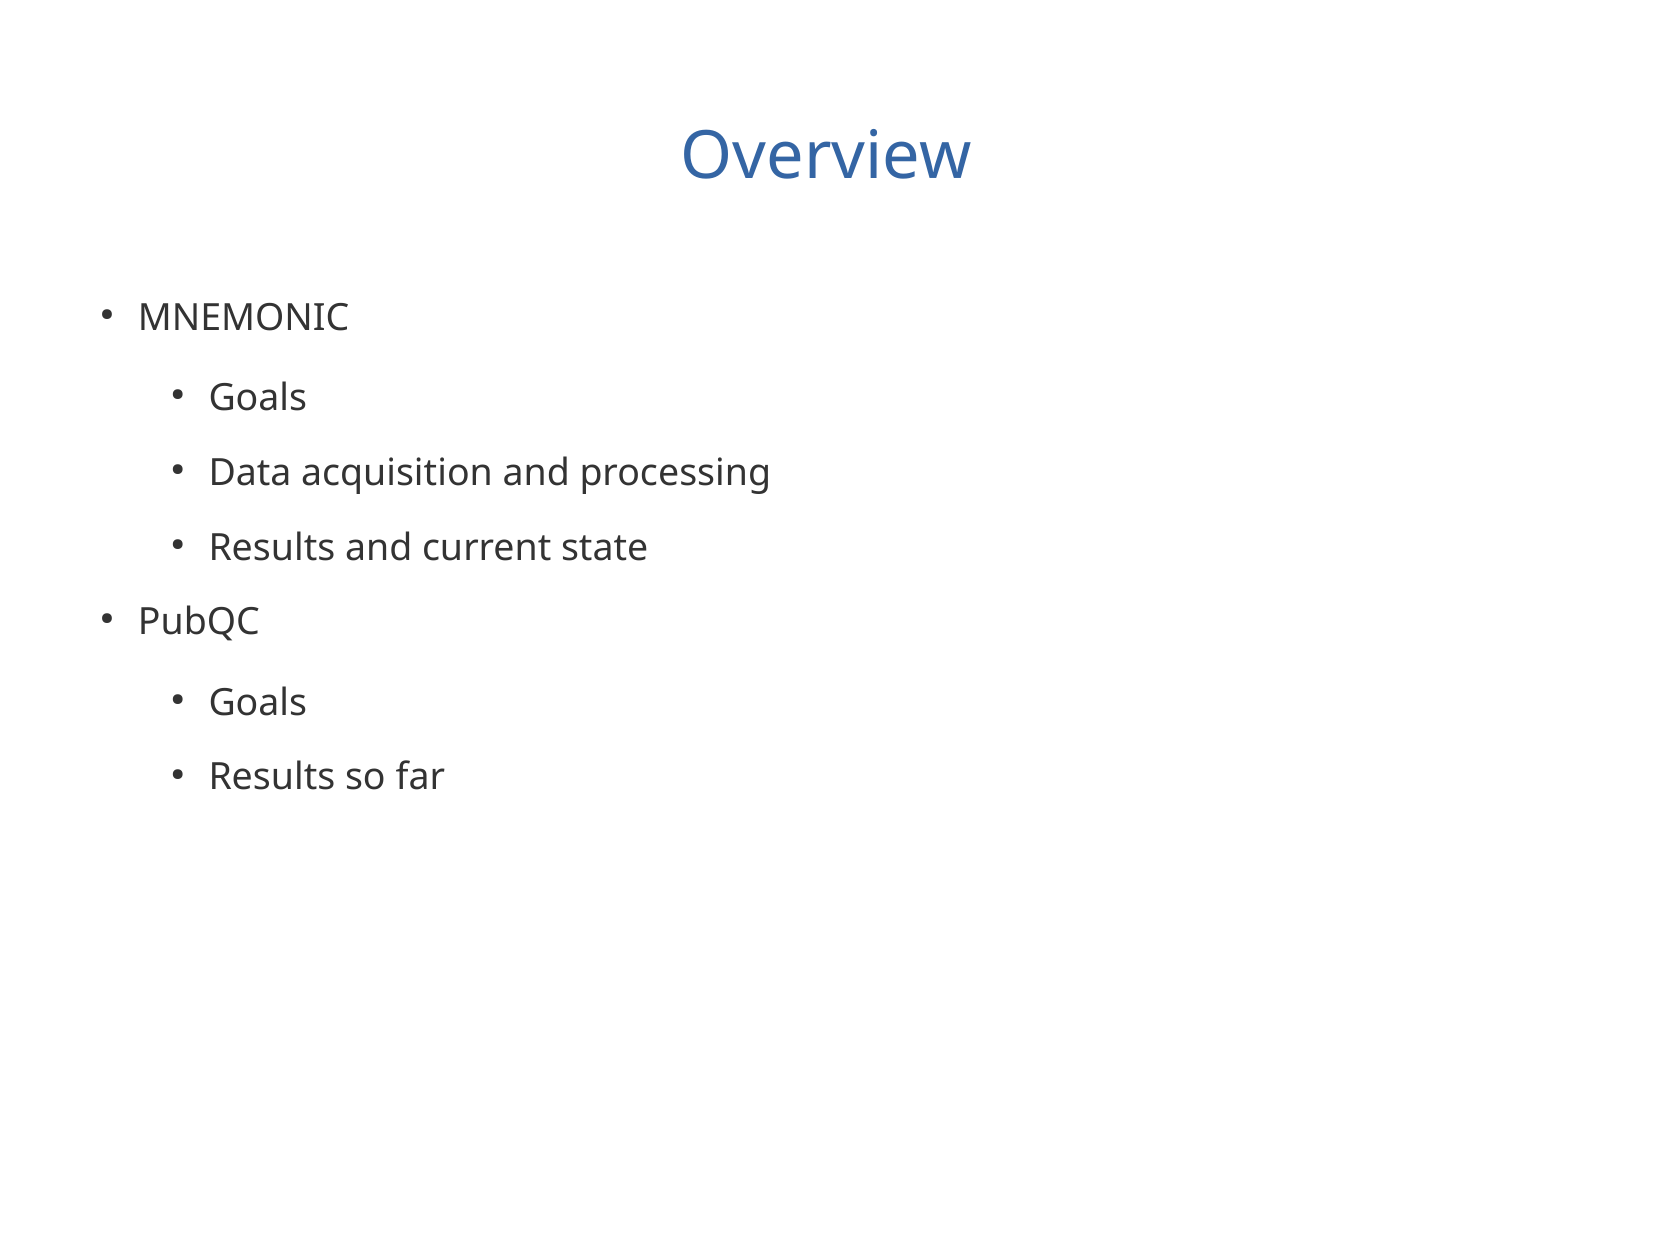

# Overview
MNEMONIC
Goals
Data acquisition and processing
Results and current state
PubQC
Goals
Results so far